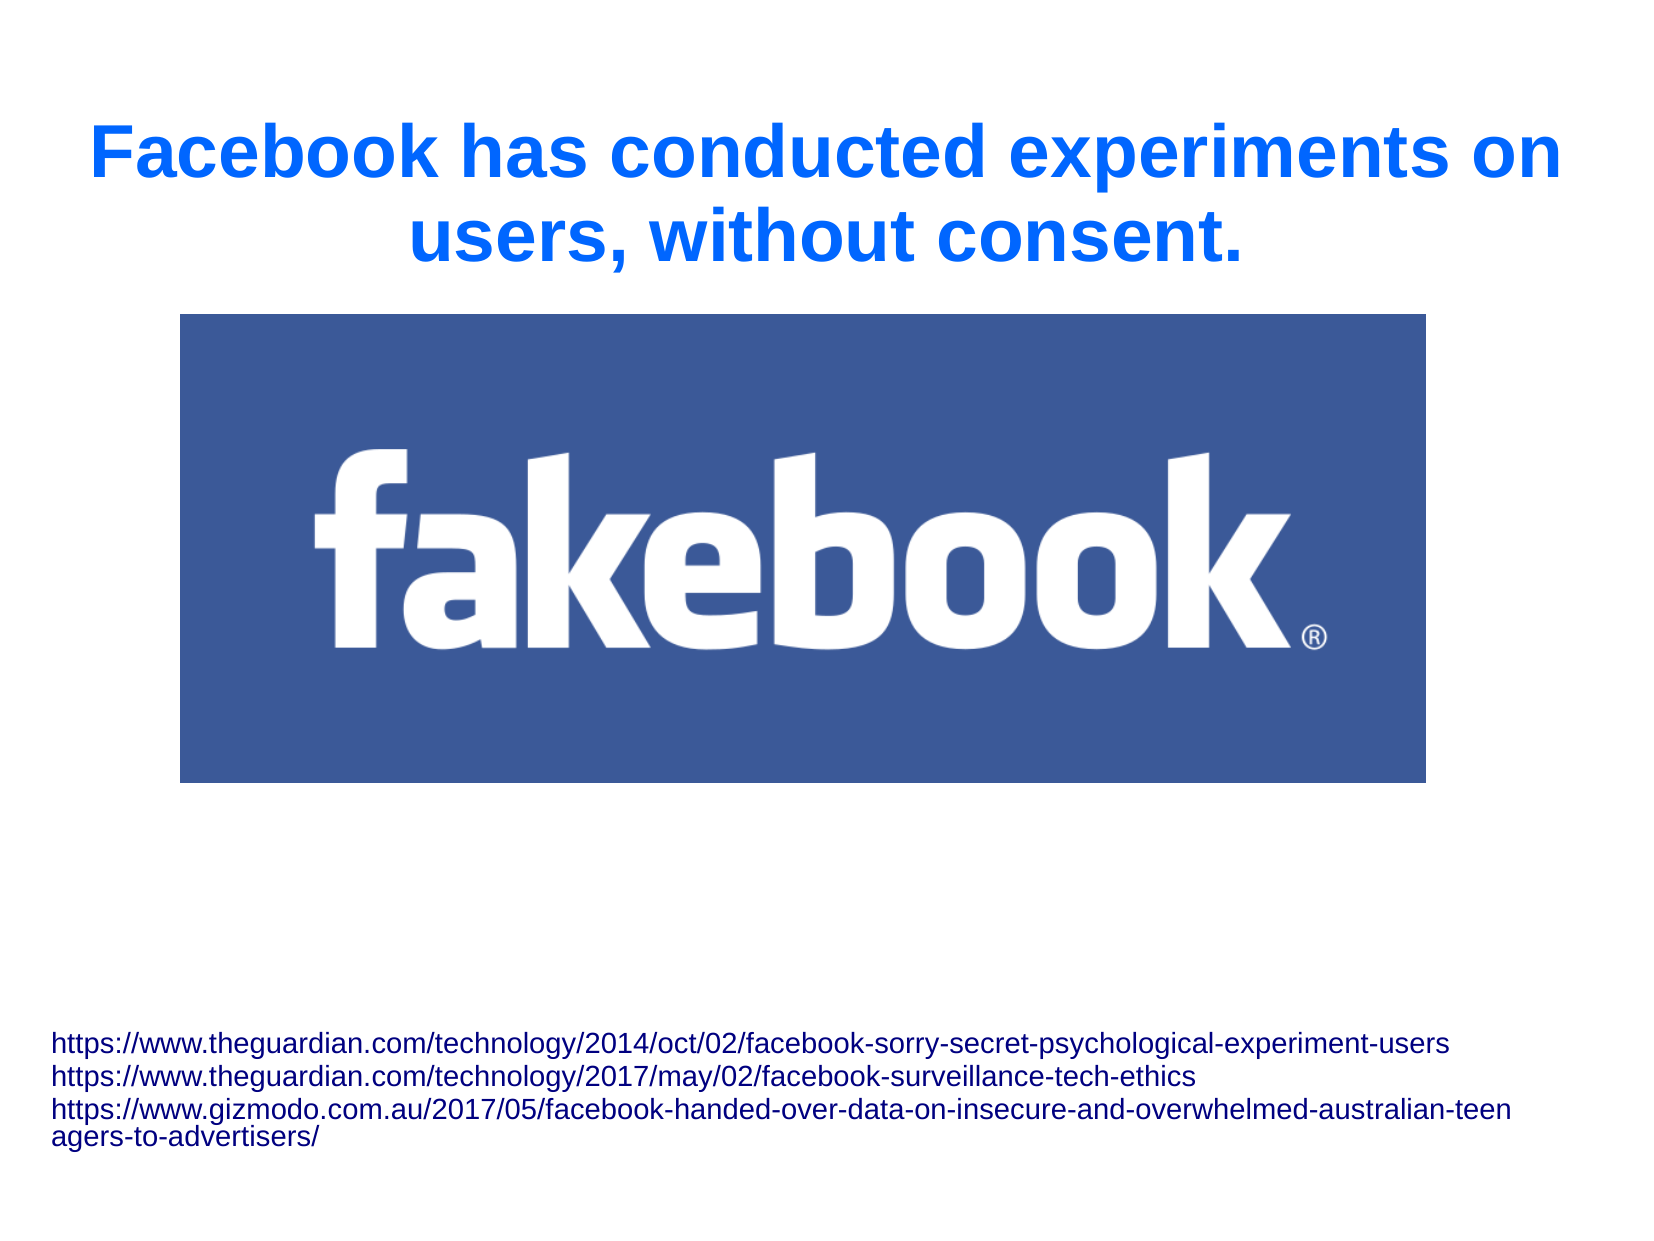

# Facebook has conducted experiments on users, without consent.
https://www.theguardian.com/technology/2014/oct/02/facebook-sorry-secret-psychological-experiment-users
https://www.theguardian.com/technology/2017/may/02/facebook-surveillance-tech-ethics
https://www.gizmodo.com.au/2017/05/facebook-handed-over-data-on-insecure-and-overwhelmed-australian-teenagers-to-advertisers/